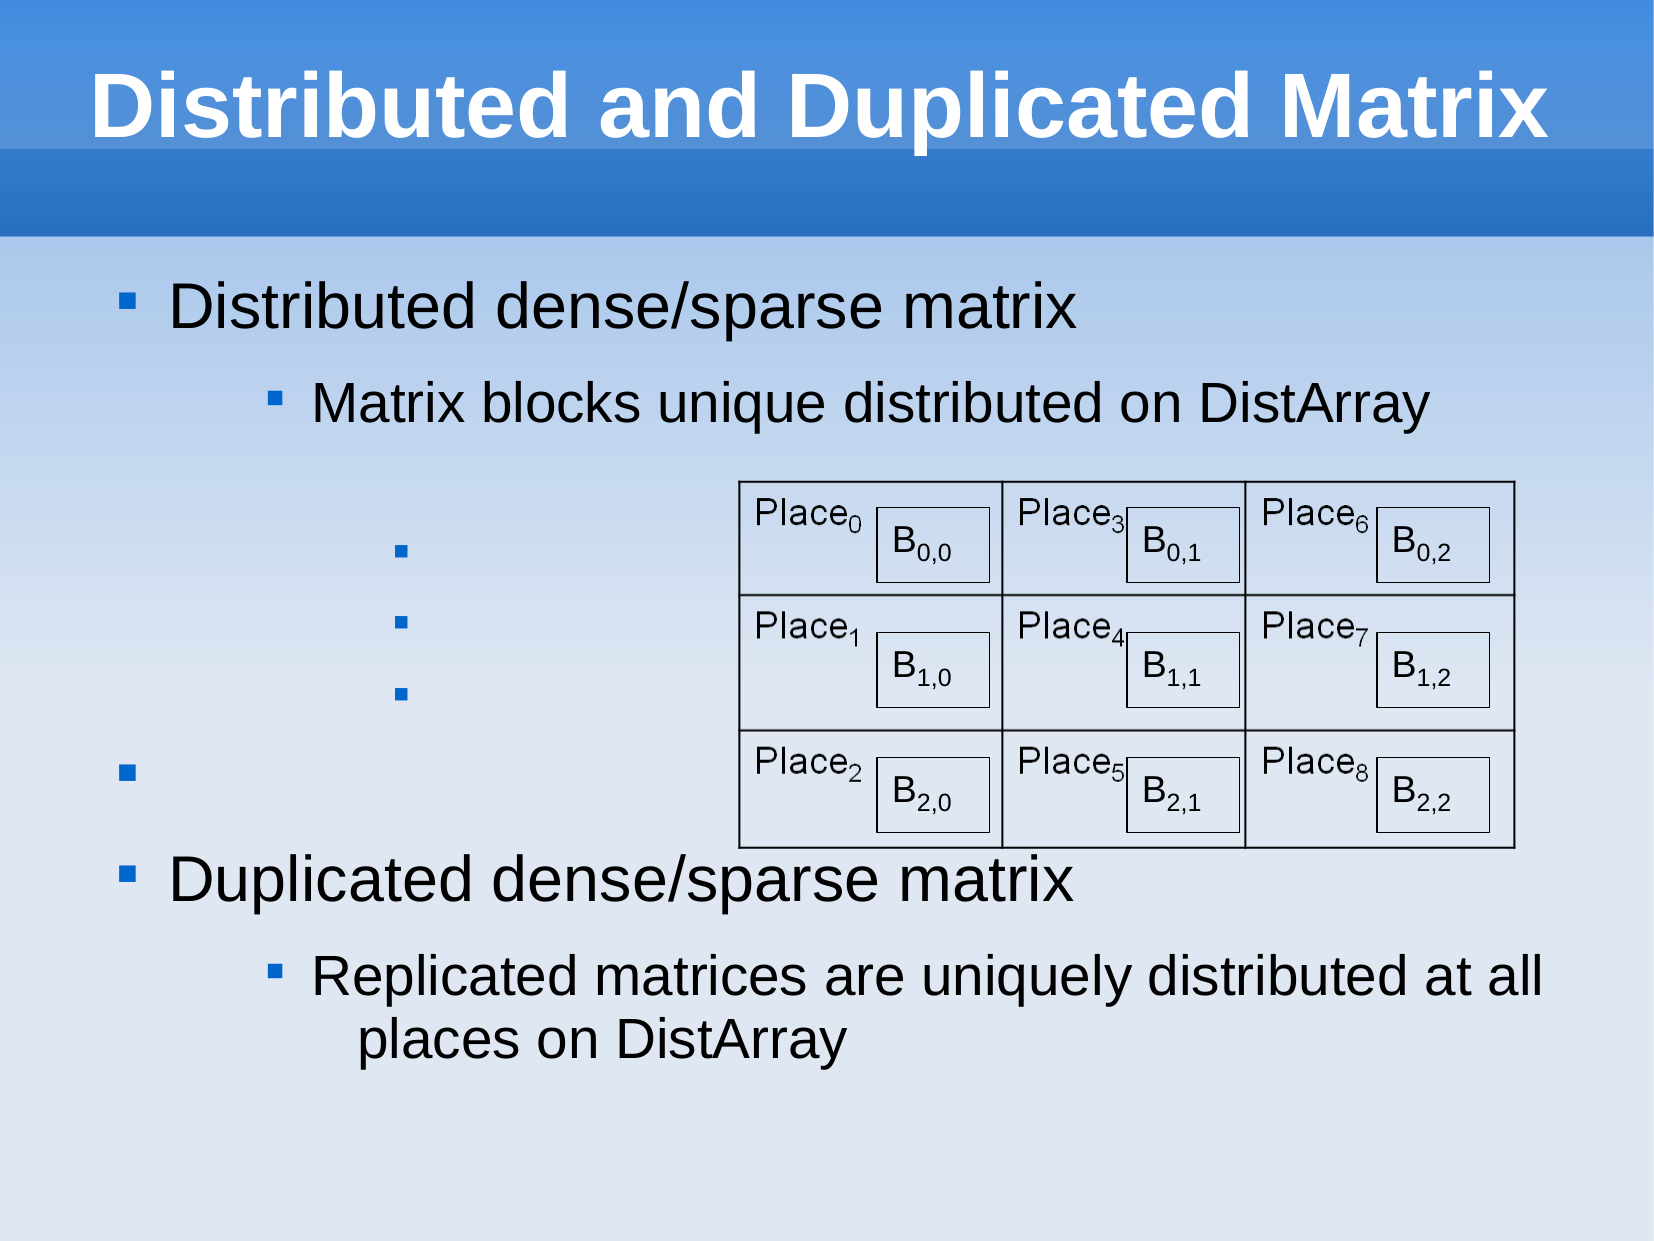

# Distributed and Duplicated Matrix
Distributed dense/sparse matrix
Matrix blocks unique distributed on DistArray
Duplicated dense/sparse matrix
Replicated matrices are uniquely distributed at all places on DistArray
B0,0
B0,1
B0,2
B1,0
B1,1
B1,2
B2,0
B2,1
B2,2